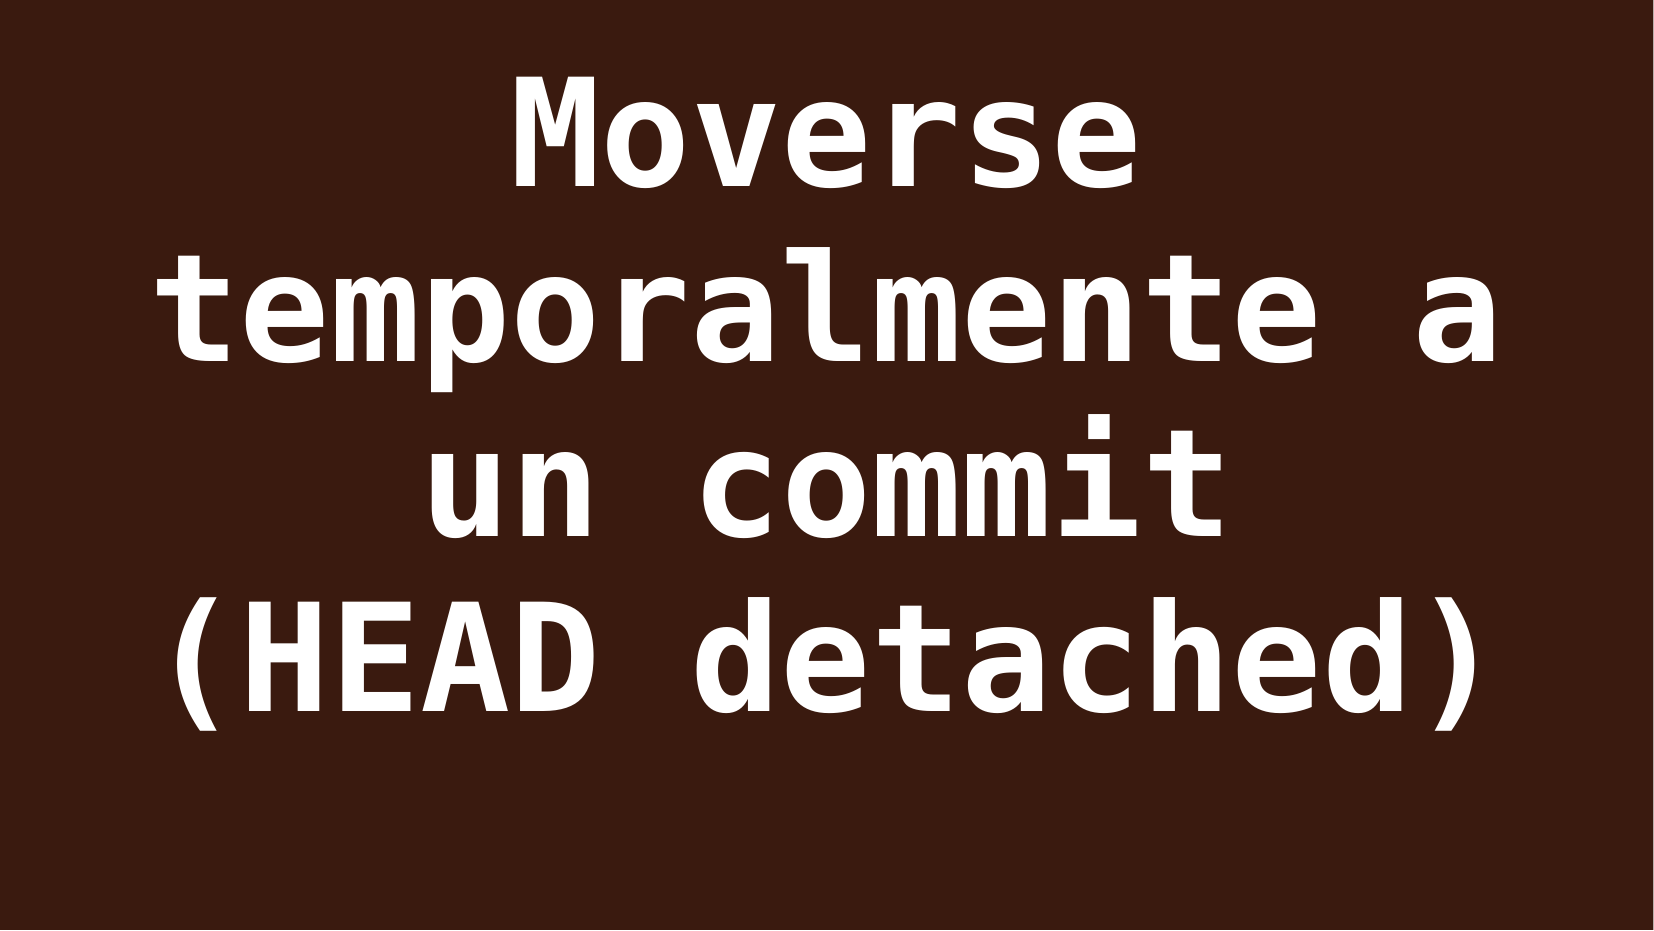

# Moverse temporalmente a un commit
(HEAD detached)